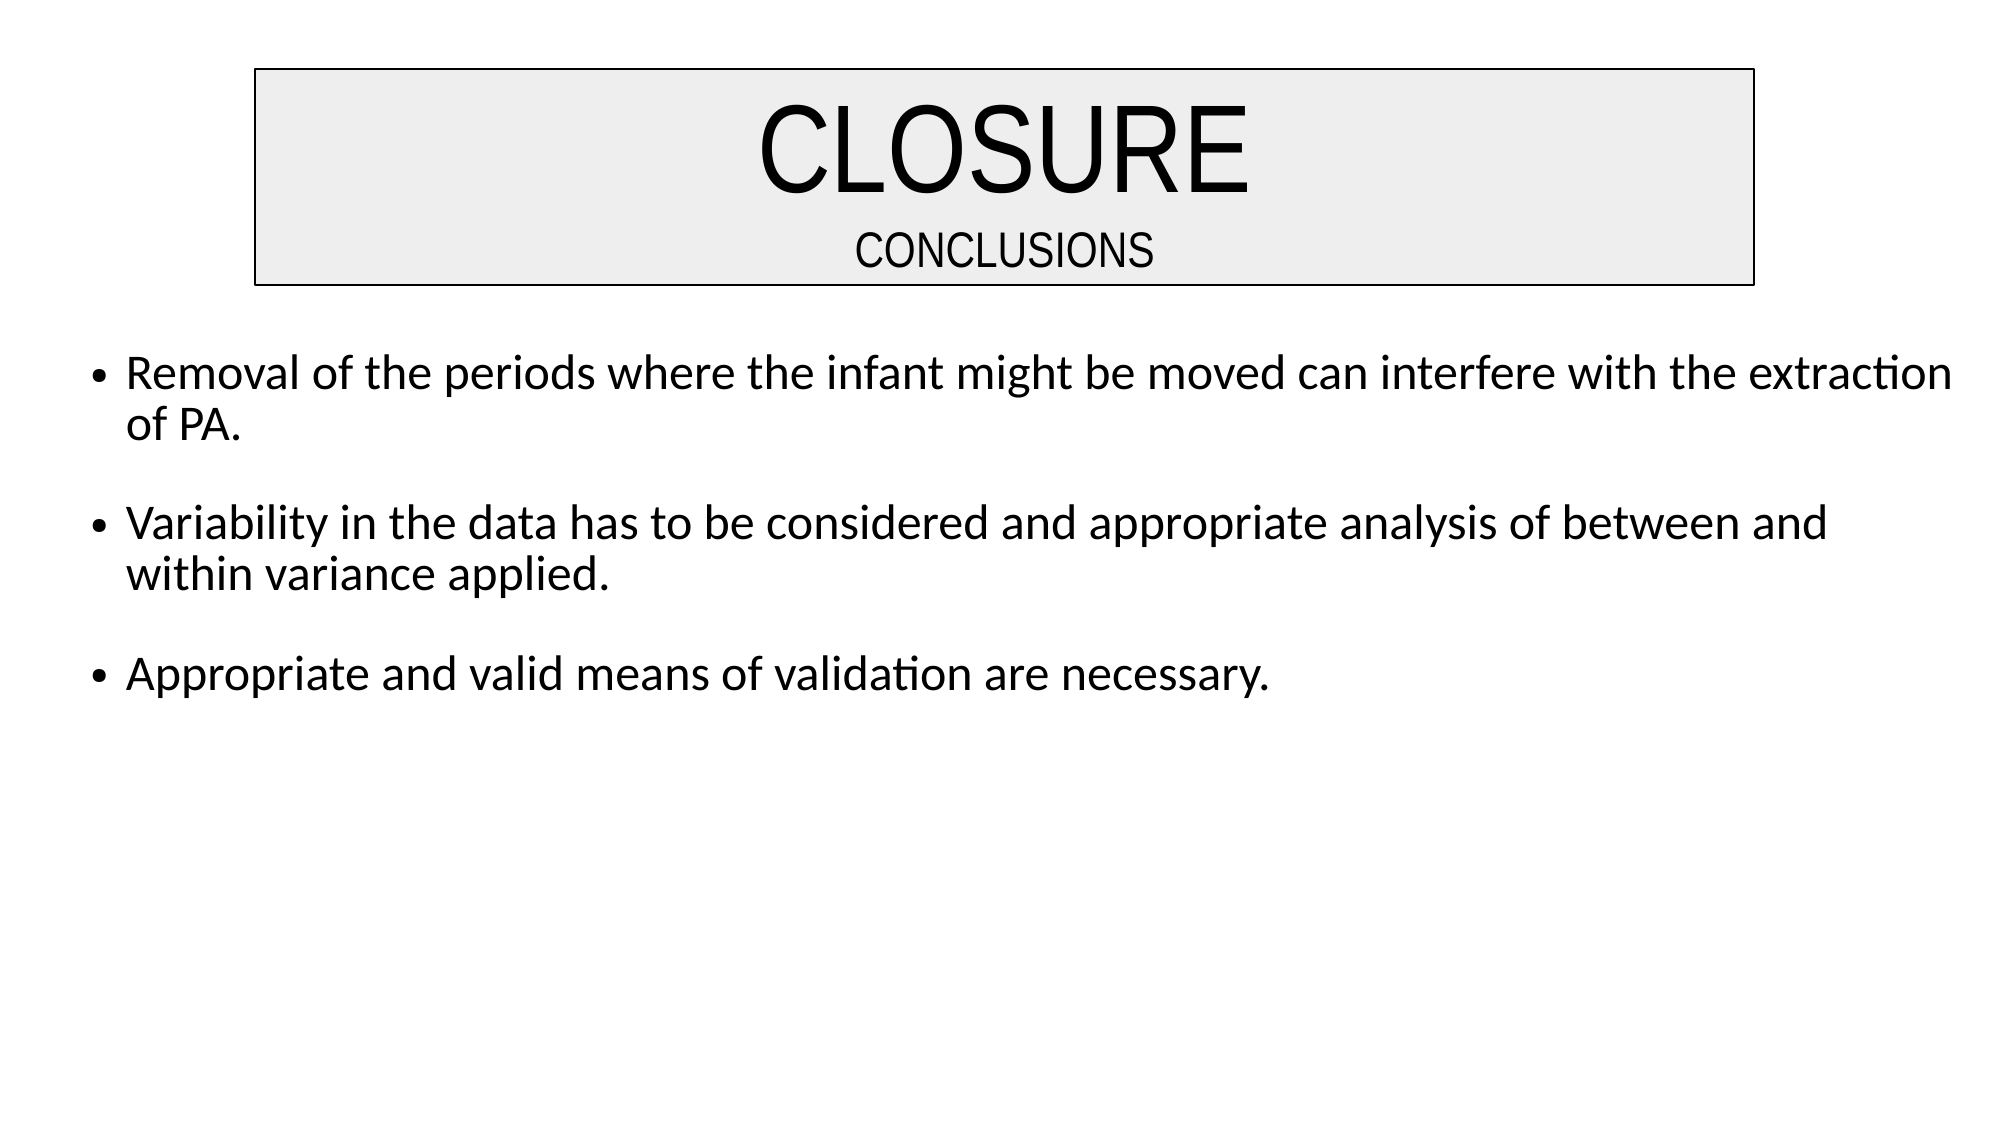

CLOSURE
CONCLUSIONS
Removal of the periods where the infant might be moved can interfere with the extraction of PA.
Variability in the data has to be considered and appropriate analysis of between and within variance applied.
Appropriate and valid means of validation are necessary.